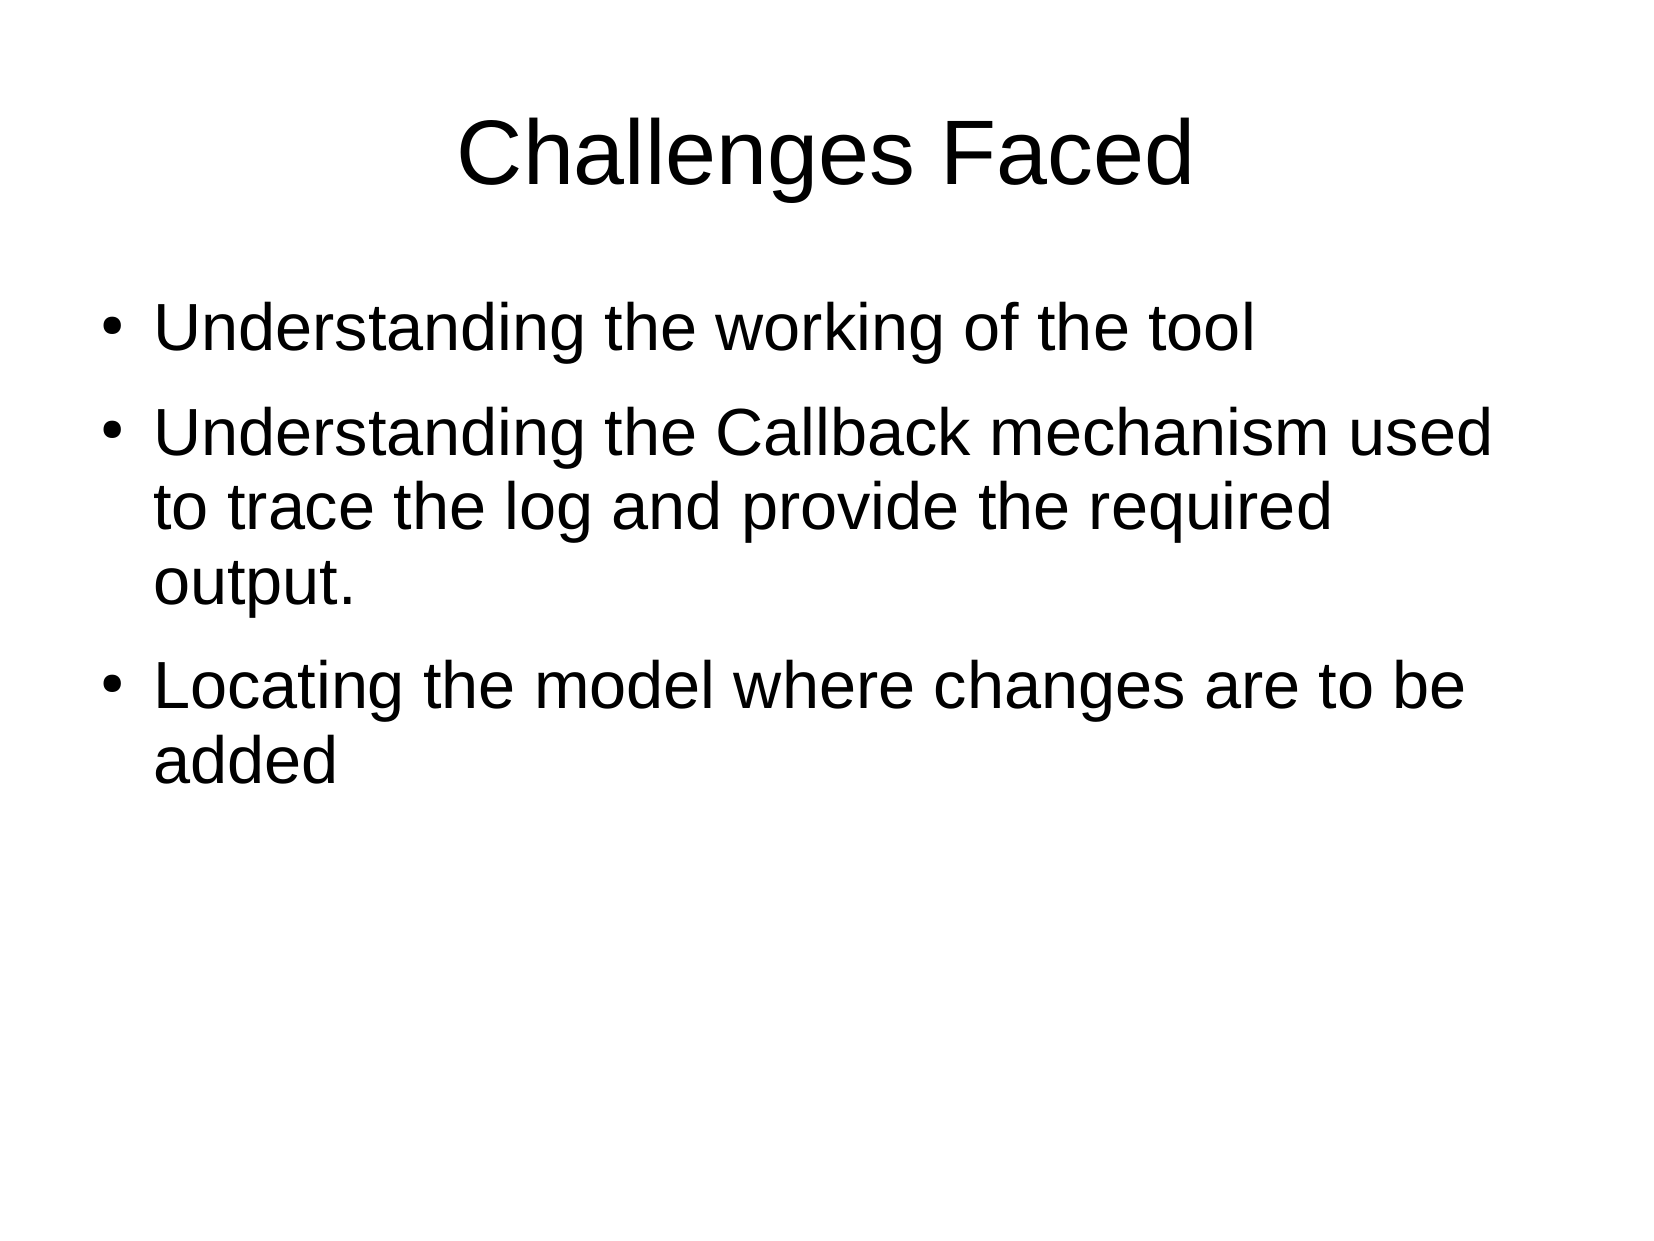

# Challenges Faced
Understanding the working of the tool
Understanding the Callback mechanism used to trace the log and provide the required output.
Locating the model where changes are to be added